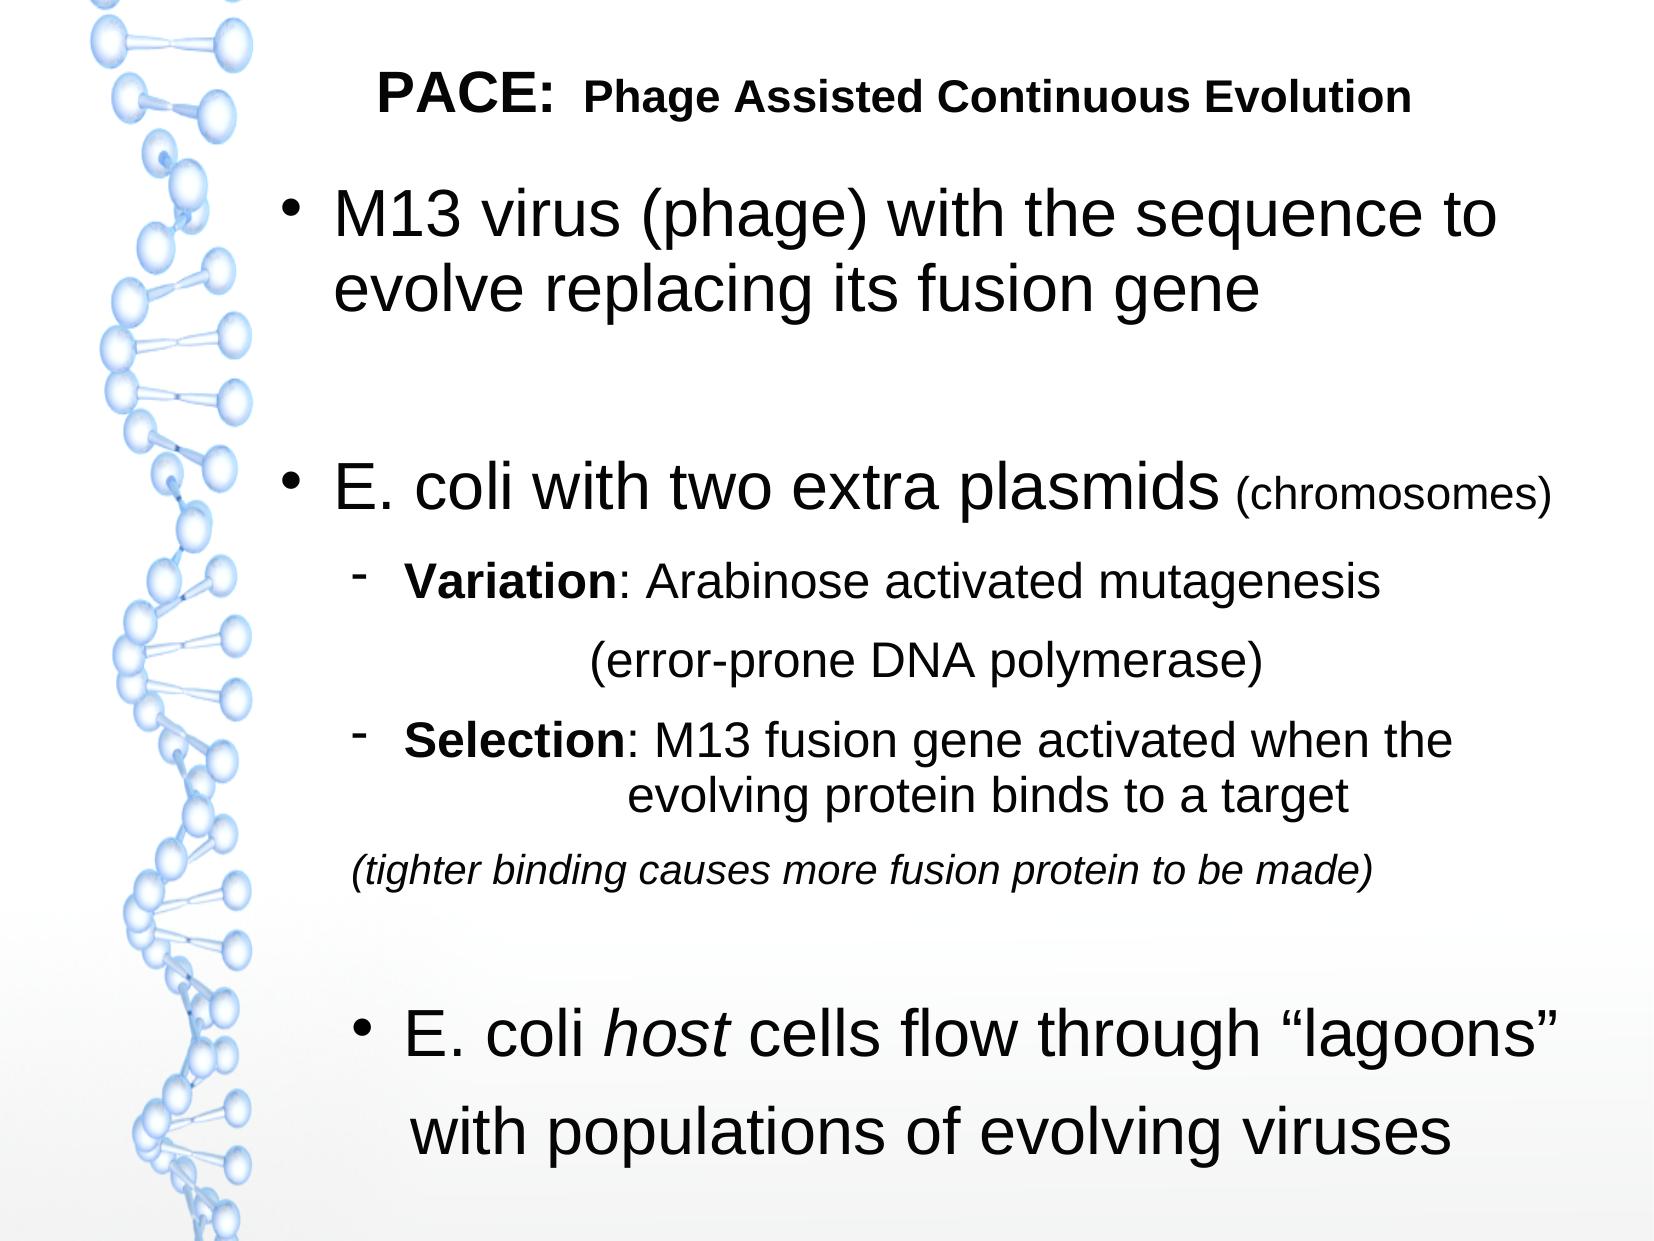

PACE: Phage Assisted Continuous Evolution
M13 virus (phage) with the sequence to evolve replacing its fusion gene
E. coli with two extra plasmids (chromosomes)
Variation: Arabinose activated mutagenesis
 (error-prone DNA polymerase)
Selection: M13 fusion gene activated when the evolving protein binds to a target
(tighter binding causes more fusion protein to be made)
E. coli host cells flow through “lagoons”
 with populations of evolving viruses